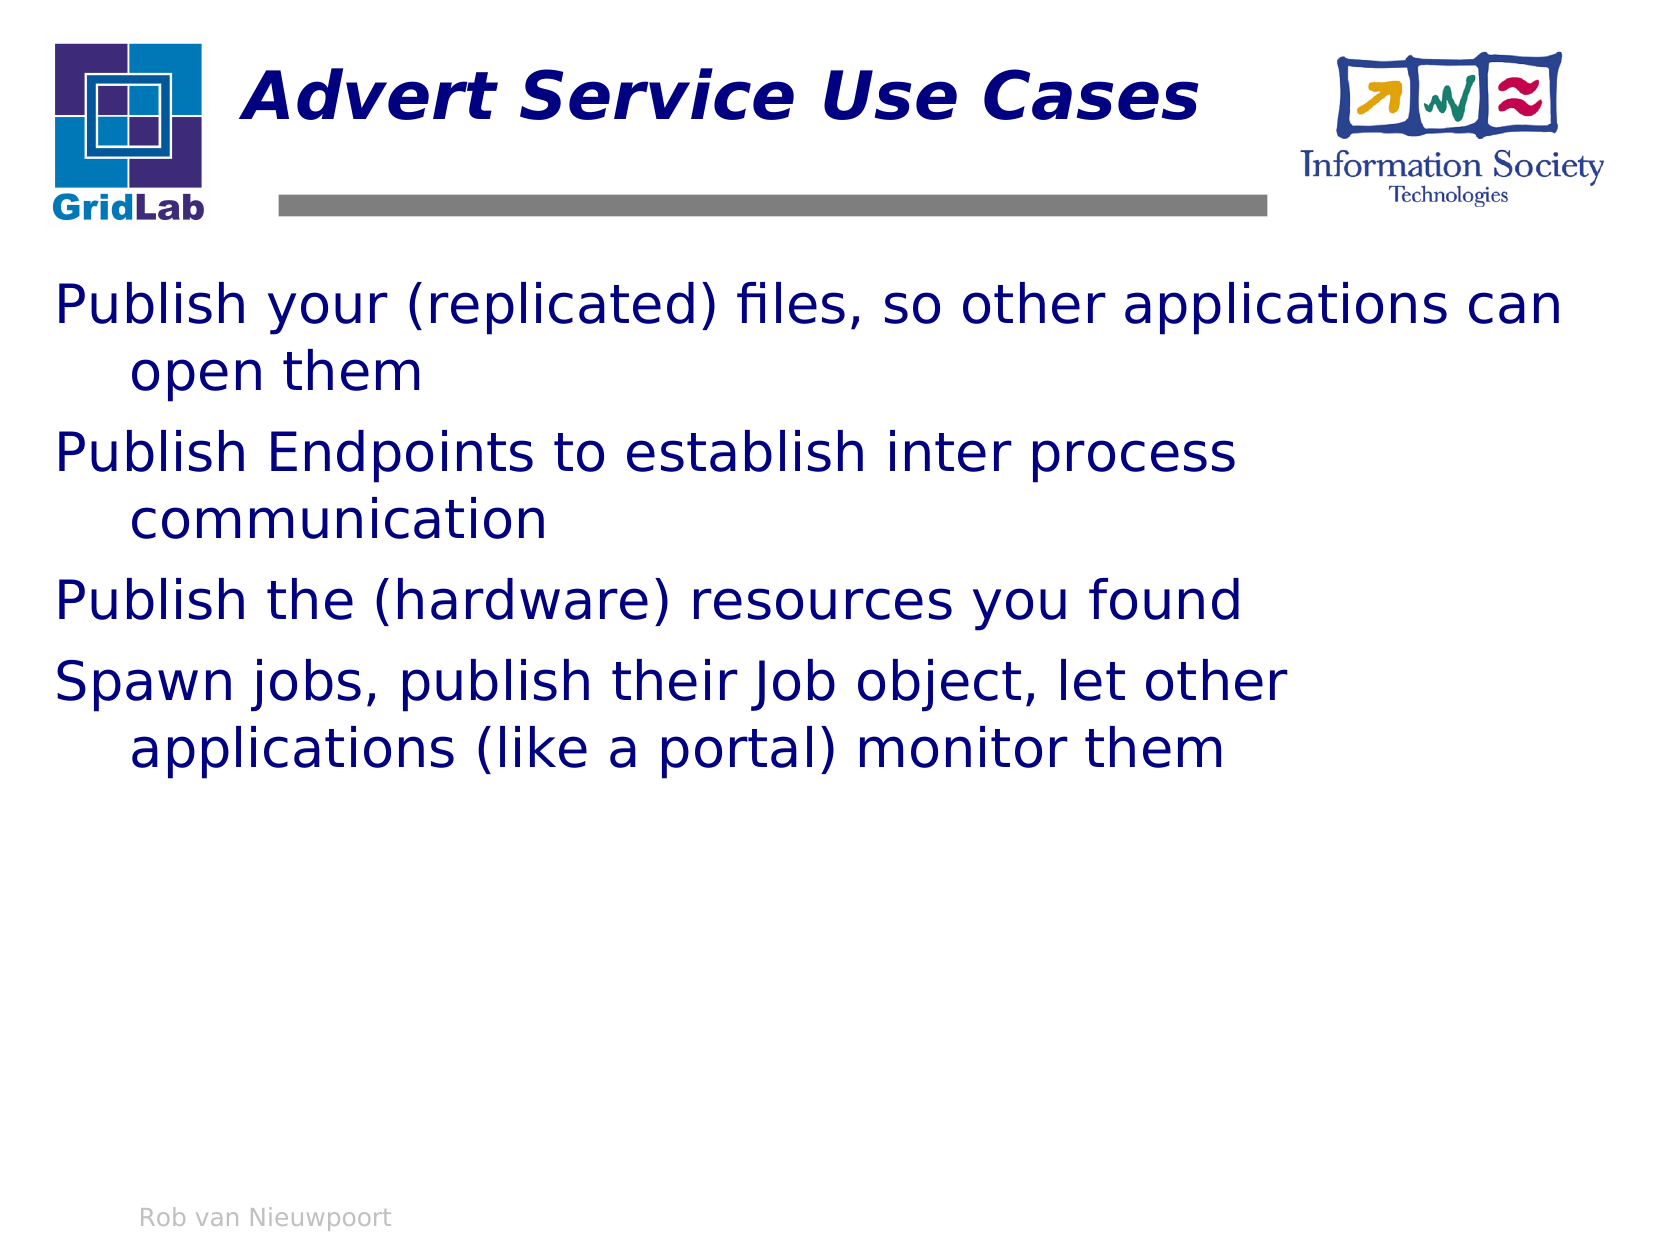

# Advert Service Use Cases
Publish your (replicated) files, so other applications can open them
Publish Endpoints to establish inter process communication
Publish the (hardware) resources you found
Spawn jobs, publish their Job object, let other applications (like a portal) monitor them